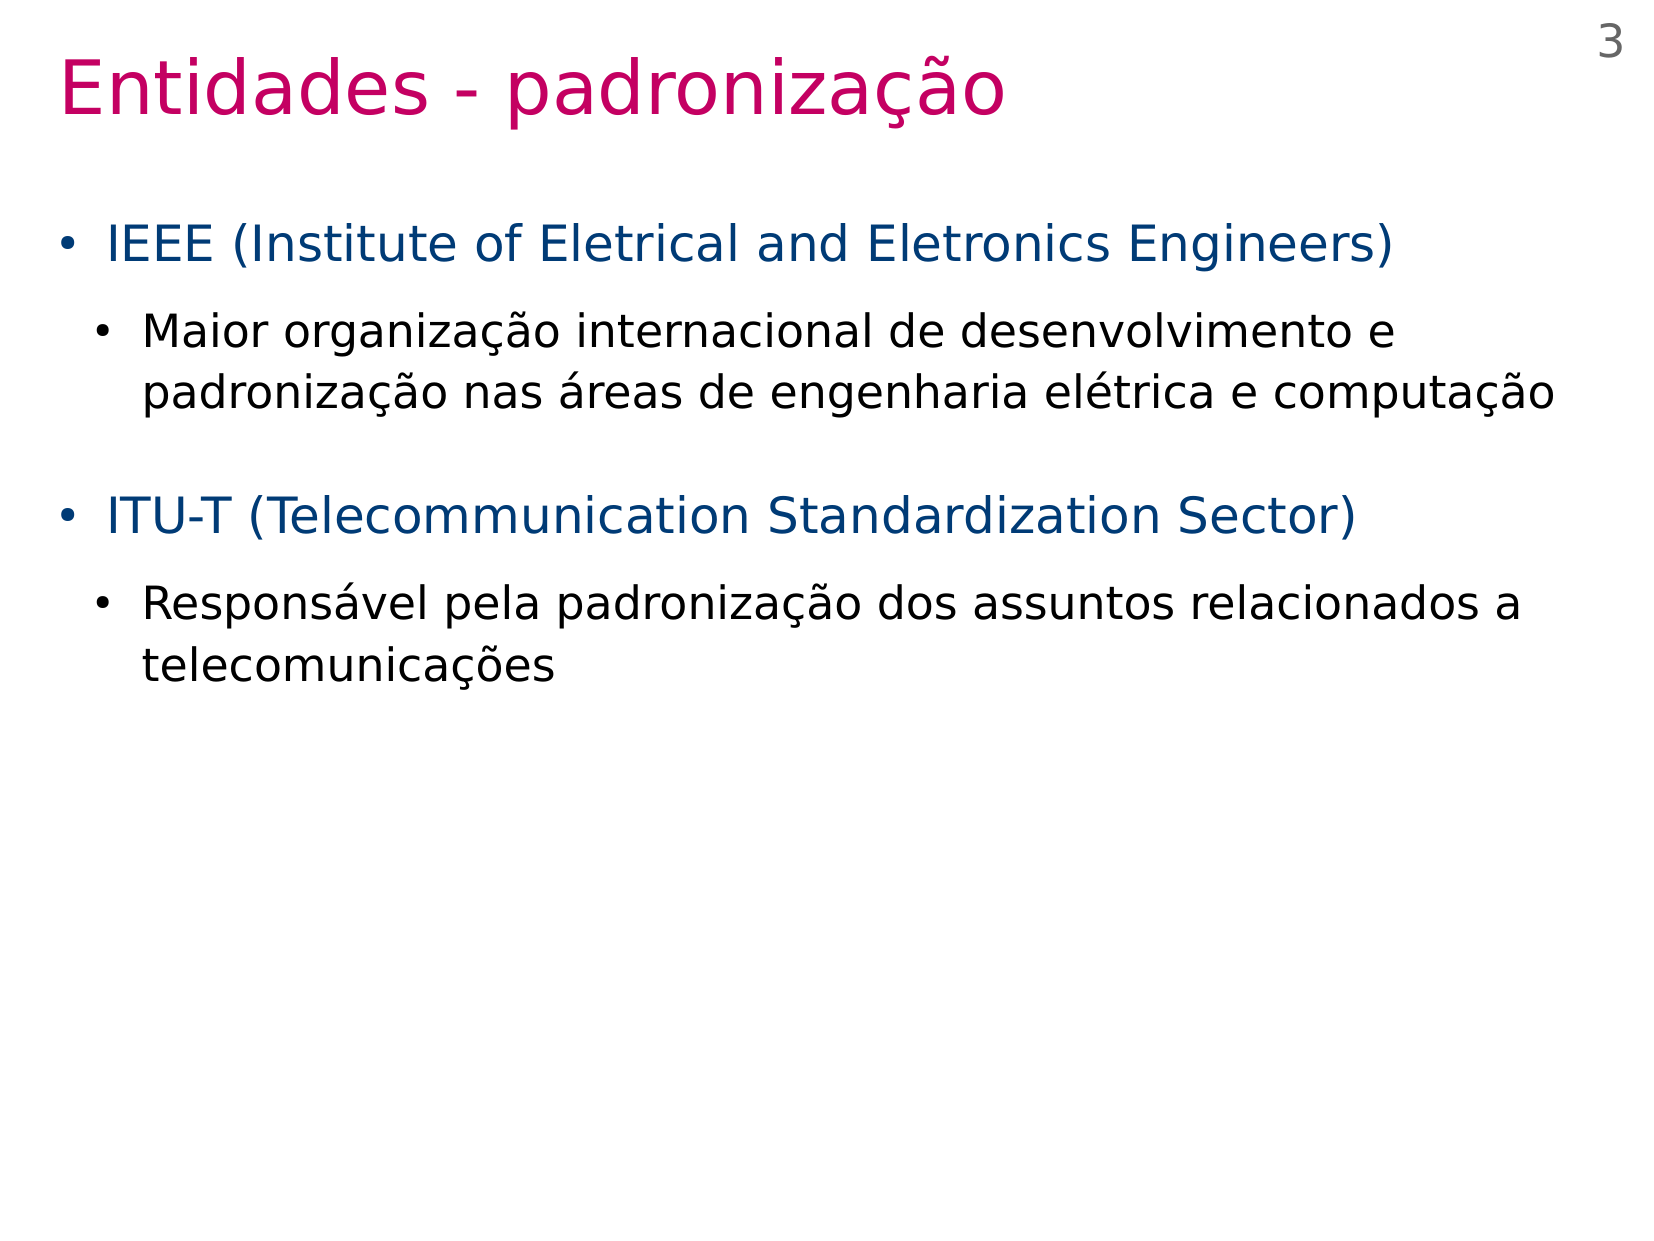

3
# Entidades - padronização
IEEE (Institute of Eletrical and Eletronics Engineers)
Maior organização internacional de desenvolvimento e padronização nas áreas de engenharia elétrica e computação
ITU-T (Telecommunication Standardization Sector)
Responsável pela padronização dos assuntos relacionados a telecomunicações